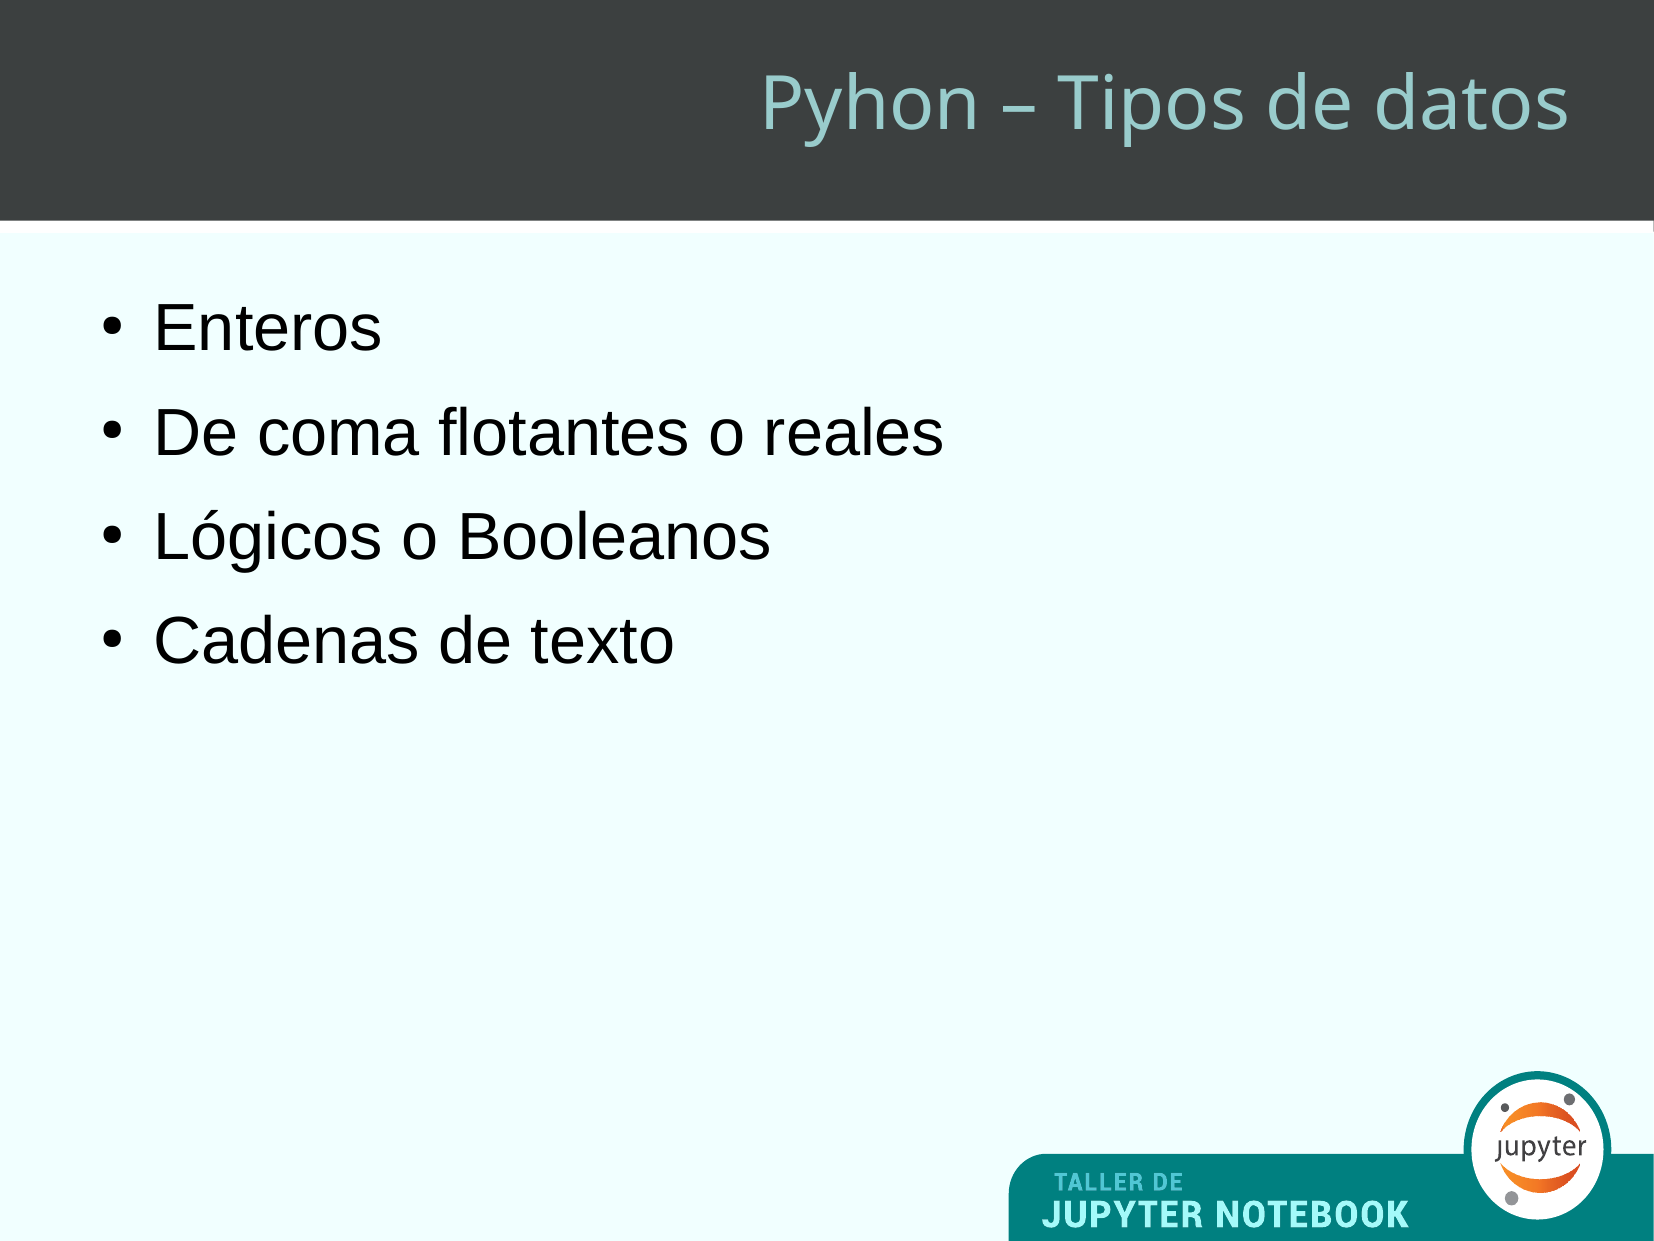

# Pyhon – Tipos de datos
Enteros
De coma flotantes o reales
Lógicos o Booleanos
Cadenas de texto